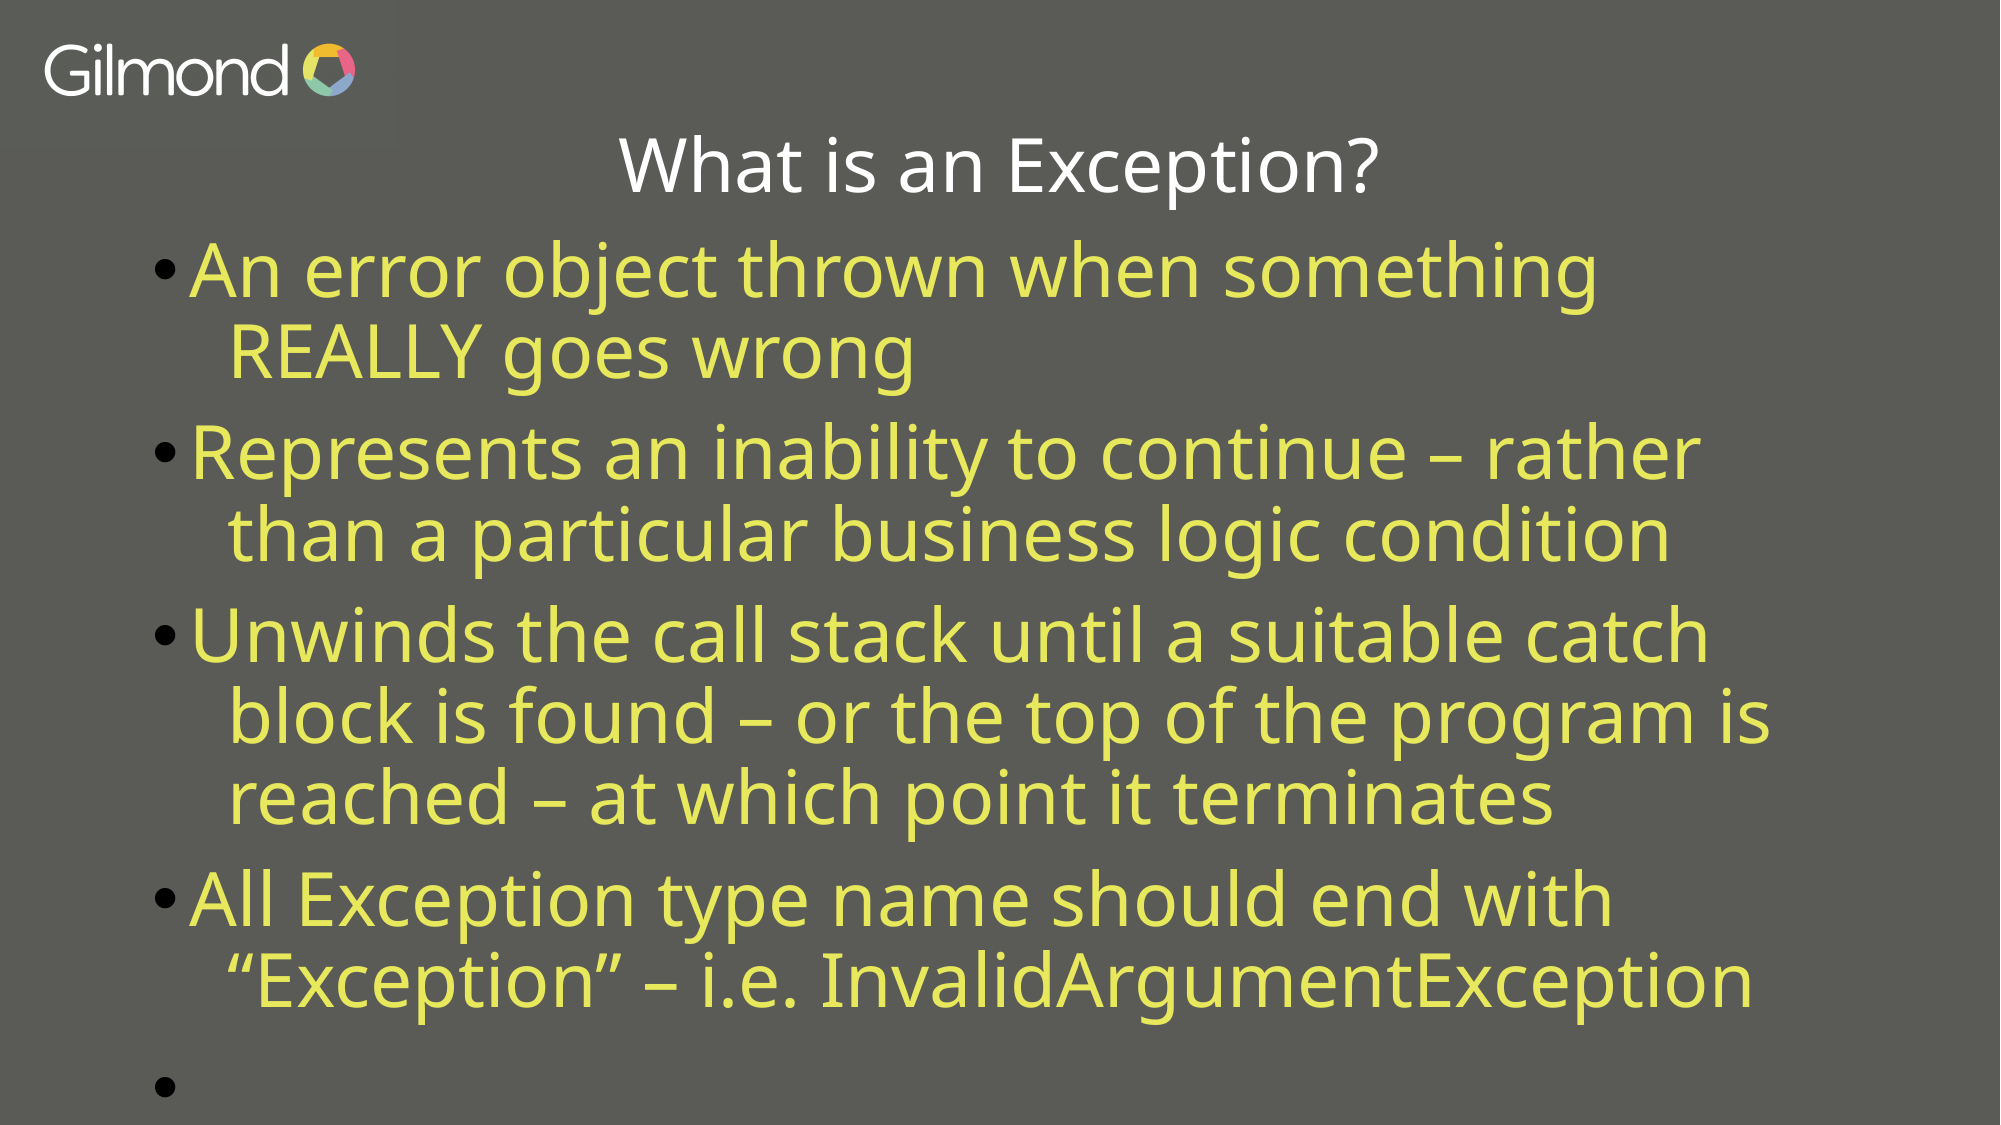

# What is an Exception?
An error object thrown when something REALLY goes wrong
Represents an inability to continue – rather than a particular business logic condition
Unwinds the call stack until a suitable catch block is found – or the top of the program is reached – at which point it terminates
All Exception type name should end with “Exception” – i.e. InvalidArgumentException